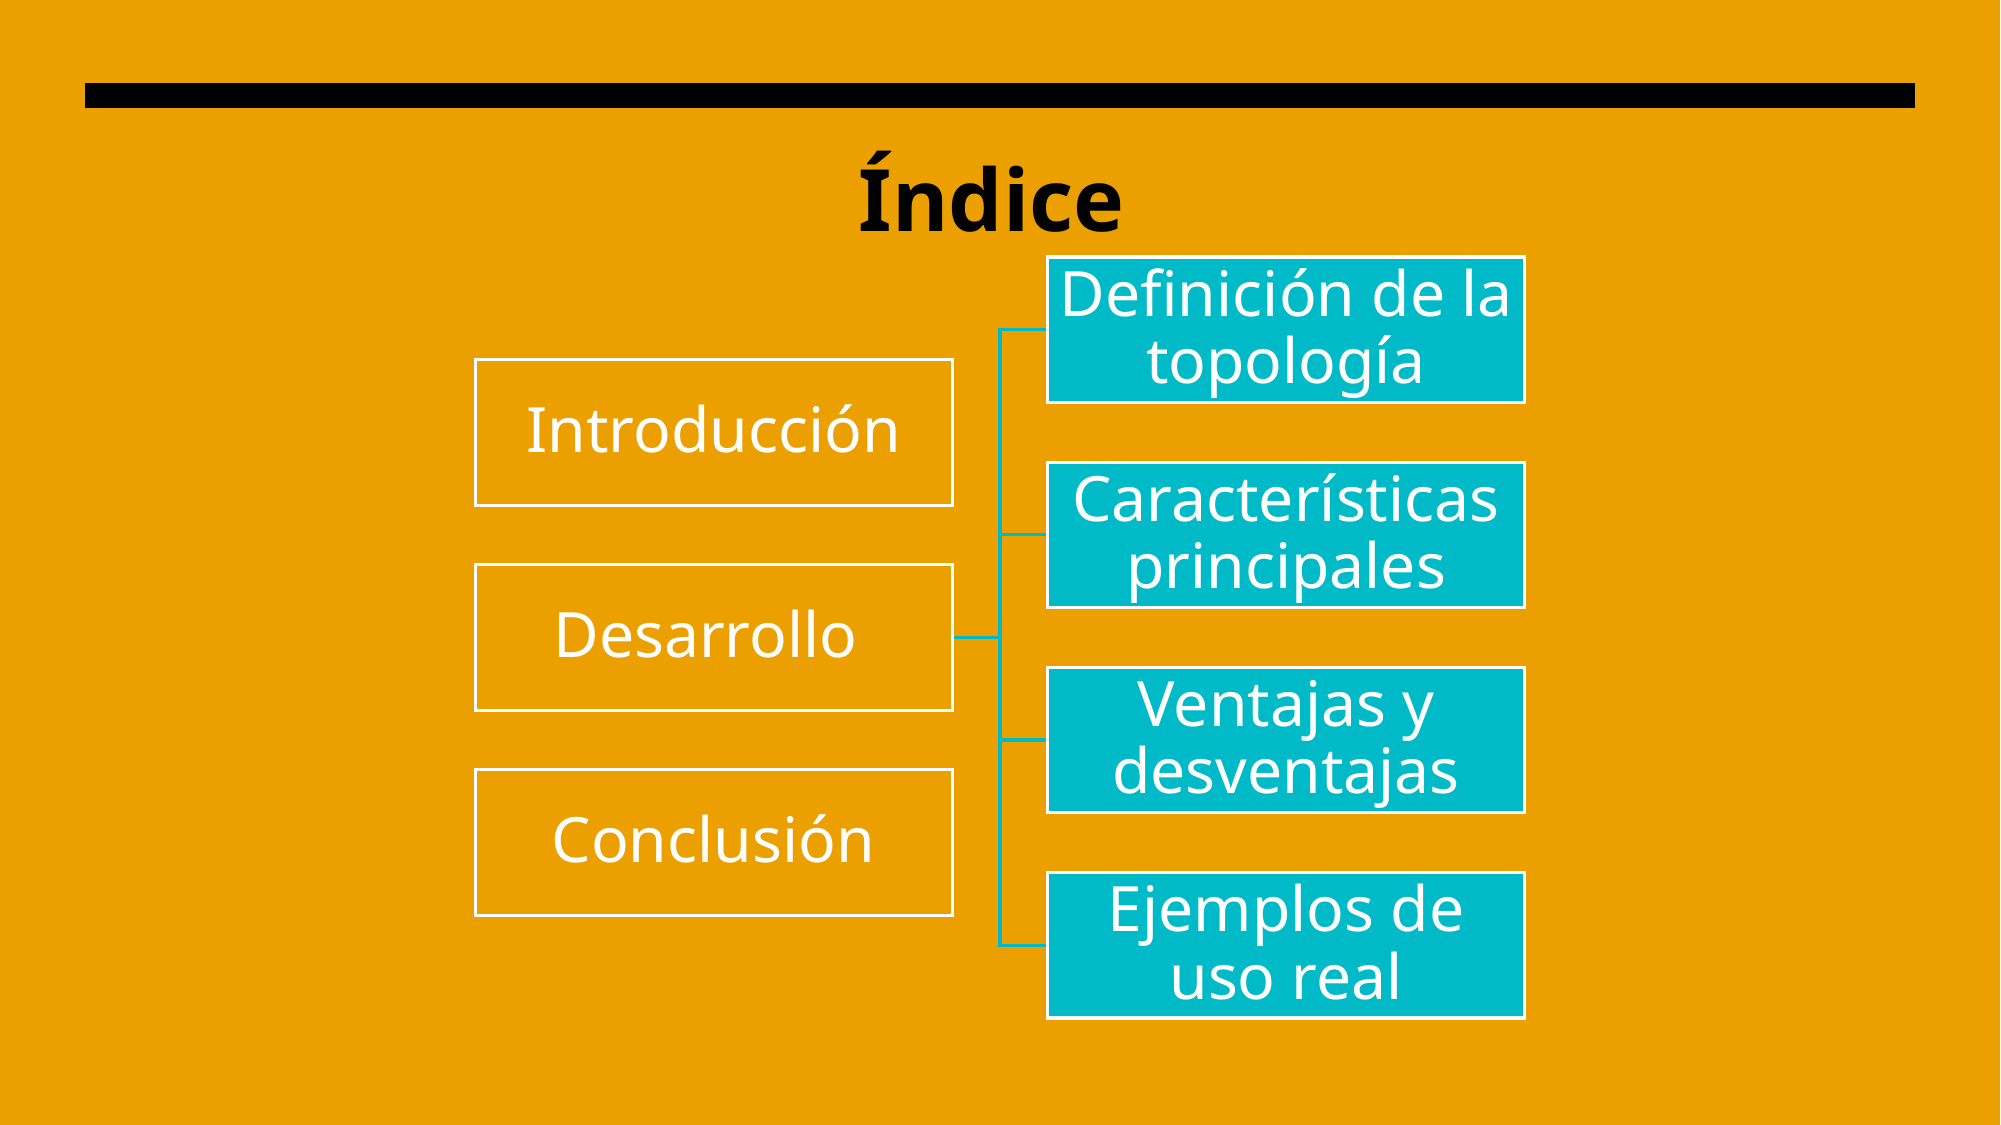

# Índice
Definición de la topología
Introducción
Características principales
Desarrollo
Ventajas y desventajas
Conclusión
Ejemplos de uso real